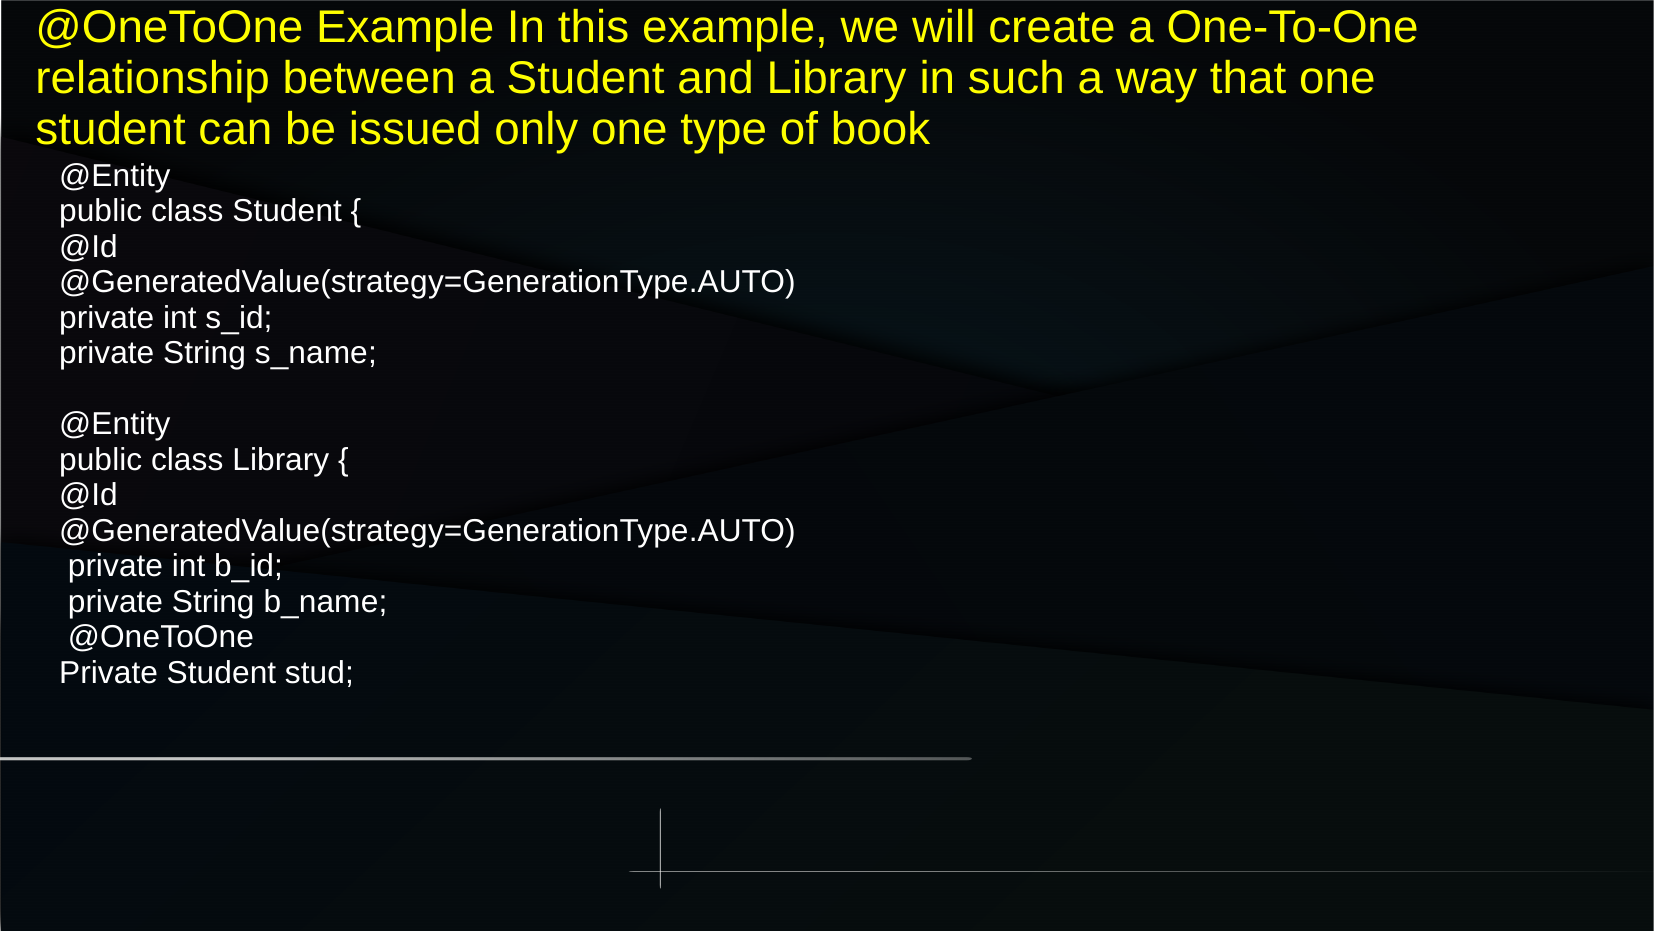

# @OneToOne Example In this example, we will create a One-To-One relationship between a Student and Library in such a way that one student can be issued only one type of book
@Entity
public class Student {
@Id
@GeneratedValue(strategy=GenerationType.AUTO)
private int s_id;
private String s_name;
@Entity
public class Library {
@Id
@GeneratedValue(strategy=GenerationType.AUTO)
 private int b_id;
 private String b_name;
 @OneToOne
Private Student stud;